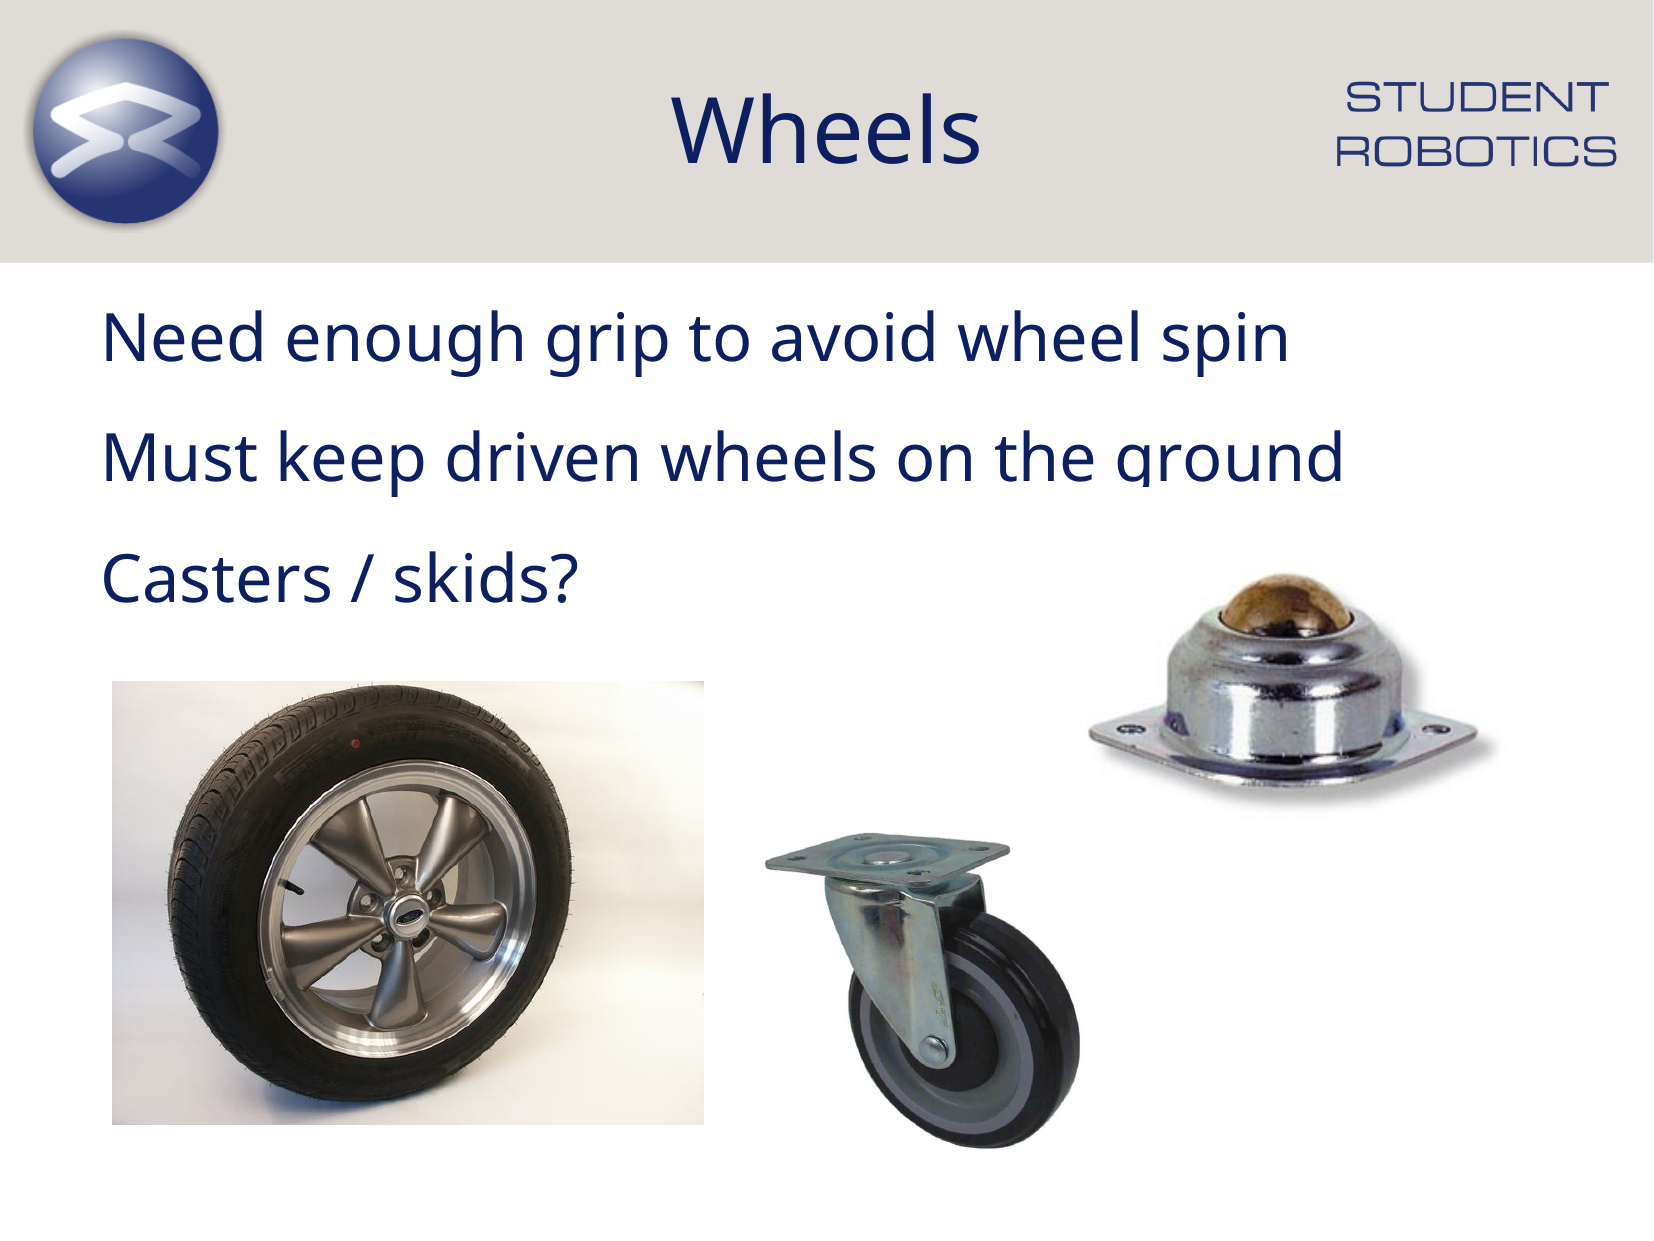

# Wheels
Need enough grip to avoid wheel spin
Must keep driven wheels on the ground
Casters / skids?